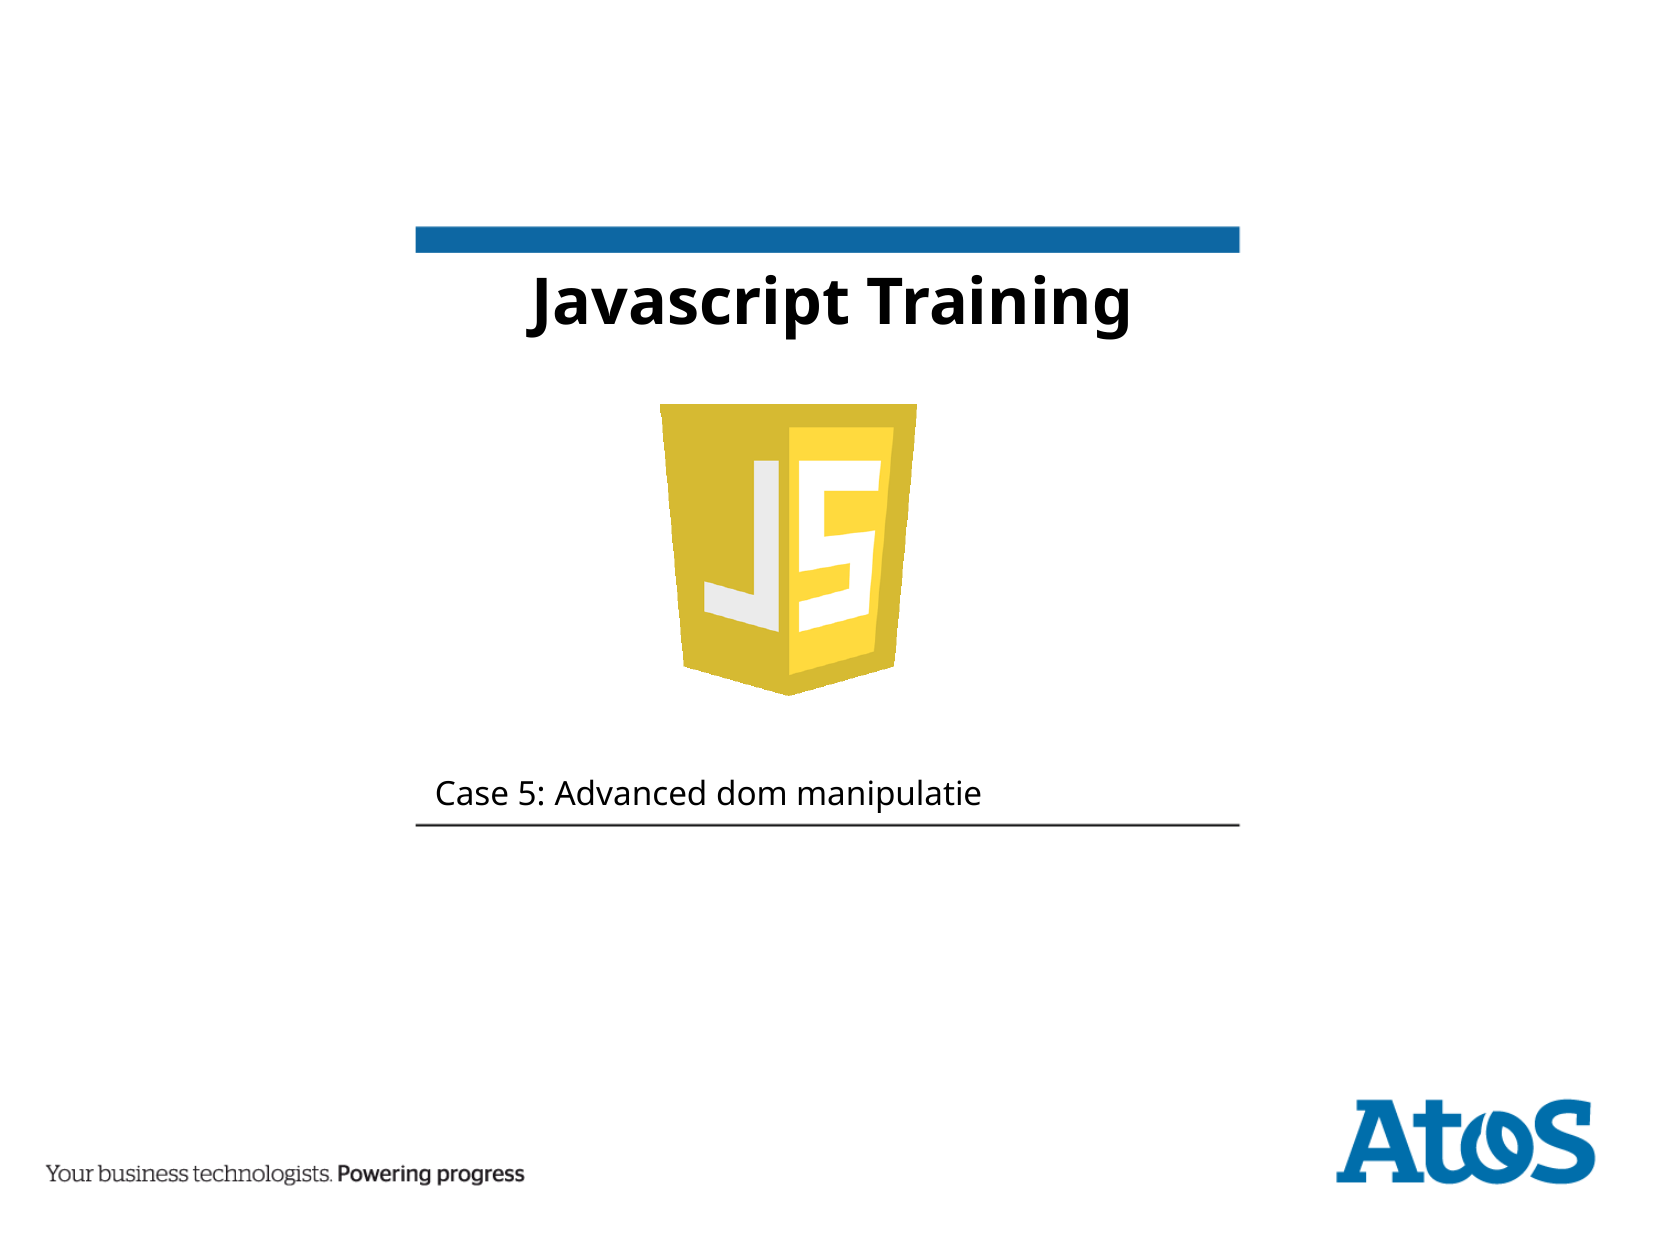

# Javascript Training
Case 5: Advanced dom manipulatie